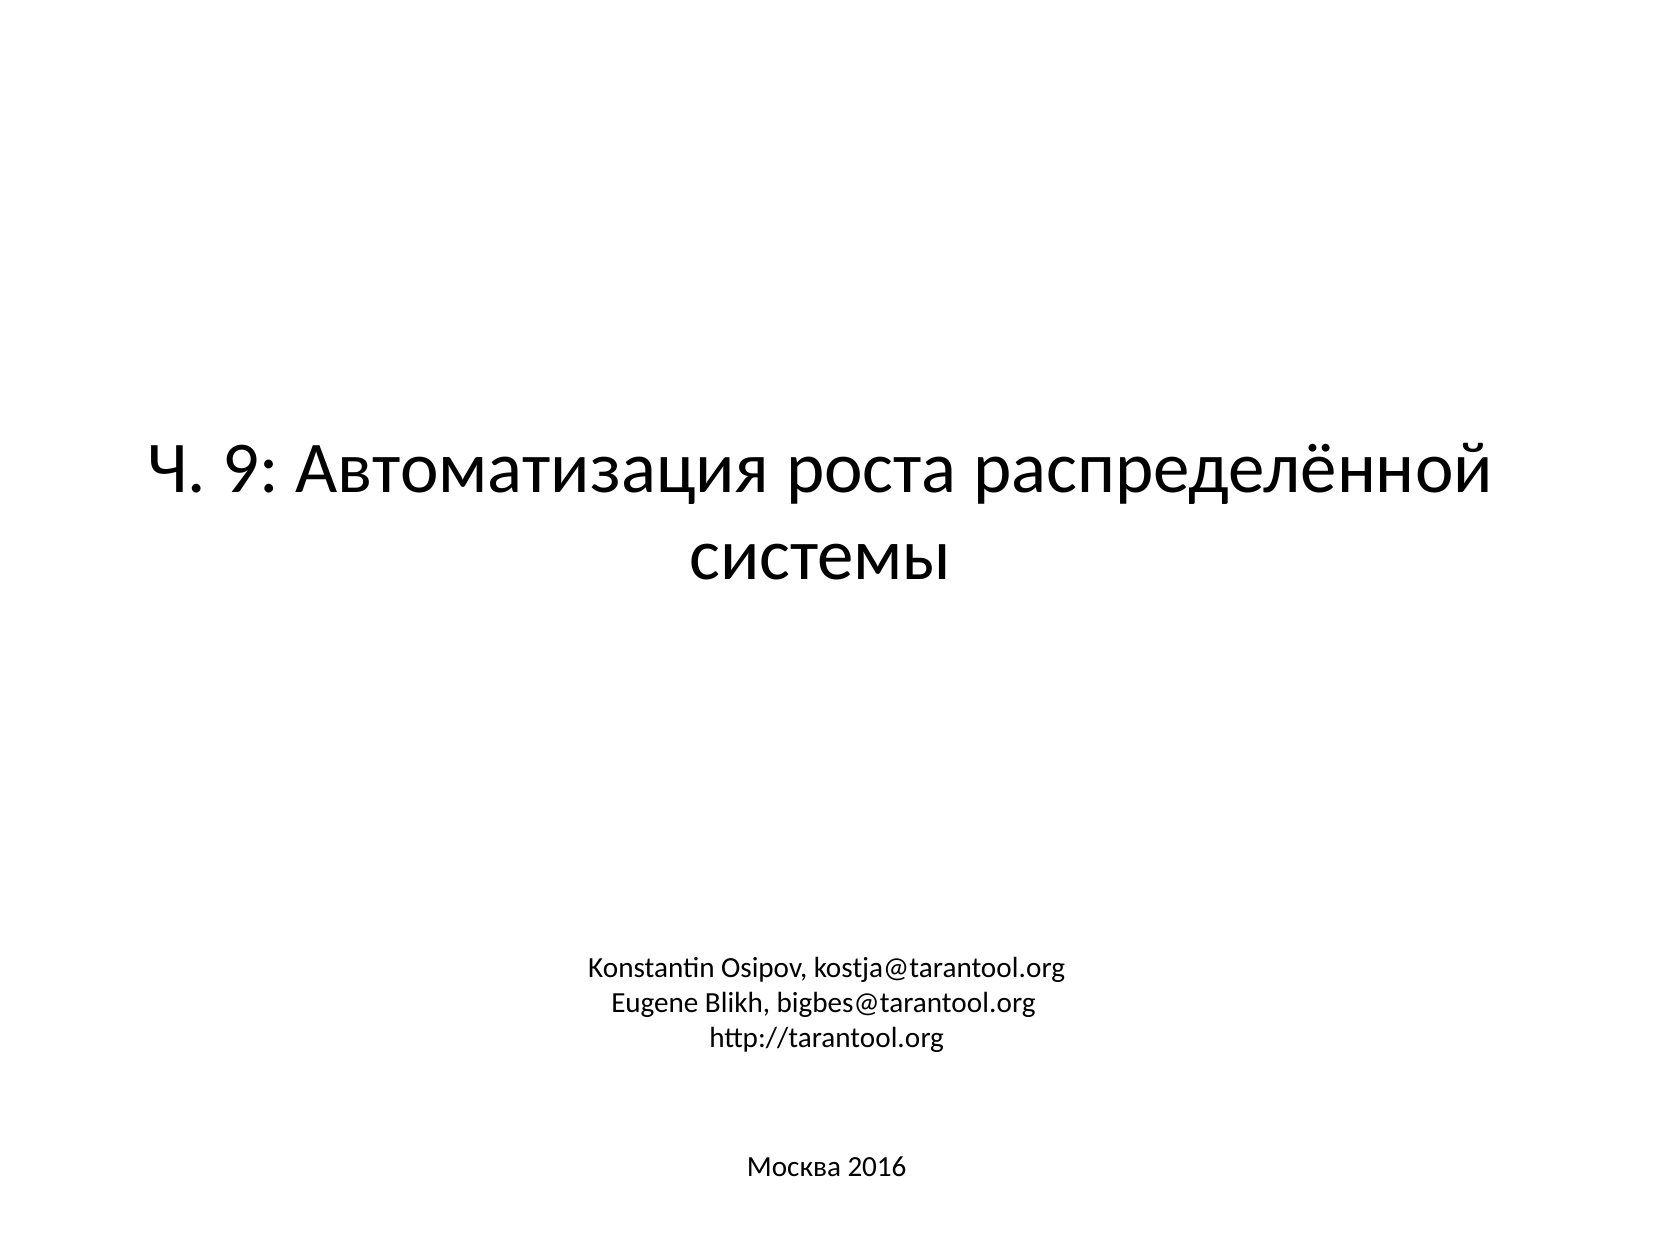

Ч. 9: Автоматизация роста распределённой системы
Konstantin Osipov, kostja@tarantool.org
Eugene Blikh, bigbes@tarantool.org
http://tarantool.org
Москва 2016